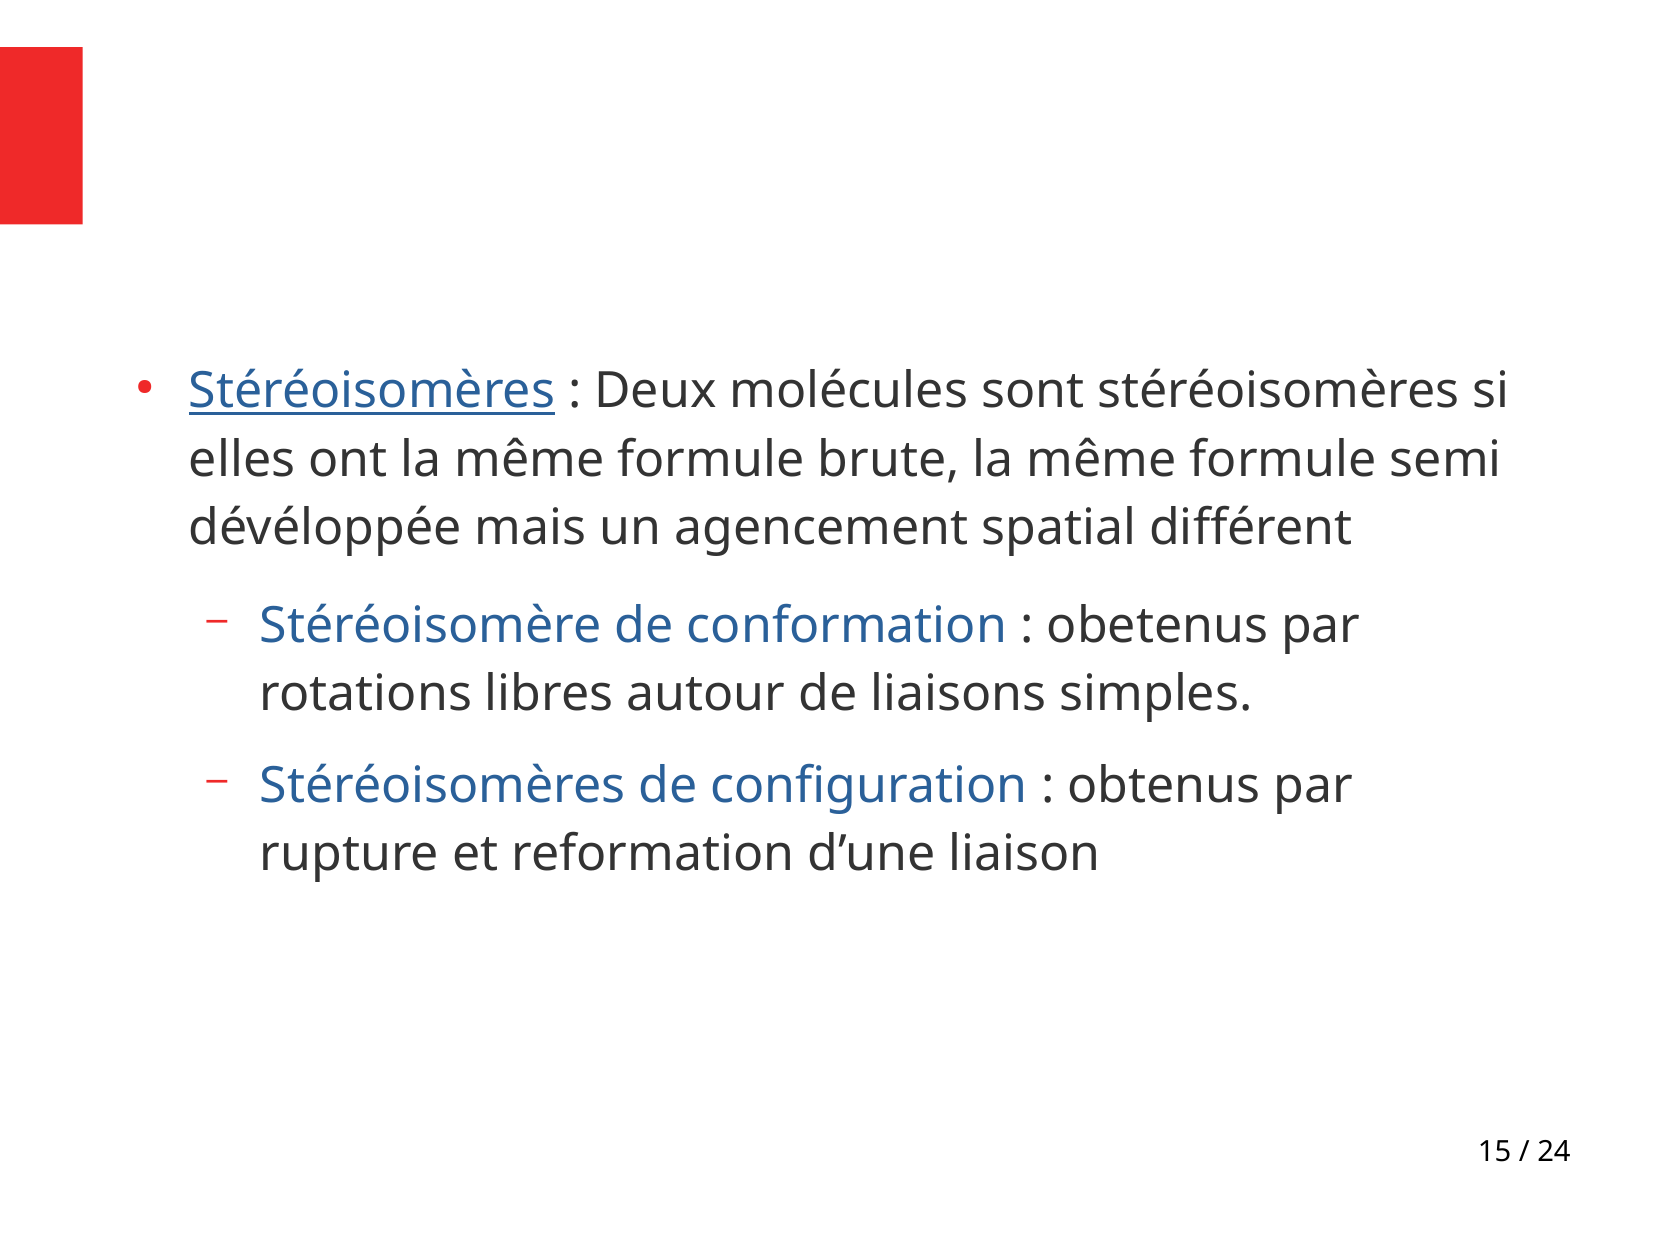

# Stéréoisomères : Deux molécules sont stéréoisomères si elles ont la même formule brute, la même formule semi dévéloppée mais un agencement spatial différent
Stéréoisomère de conformation : obetenus par rotations libres autour de liaisons simples.
Stéréoisomères de configuration : obtenus par rupture et reformation d’une liaison
15